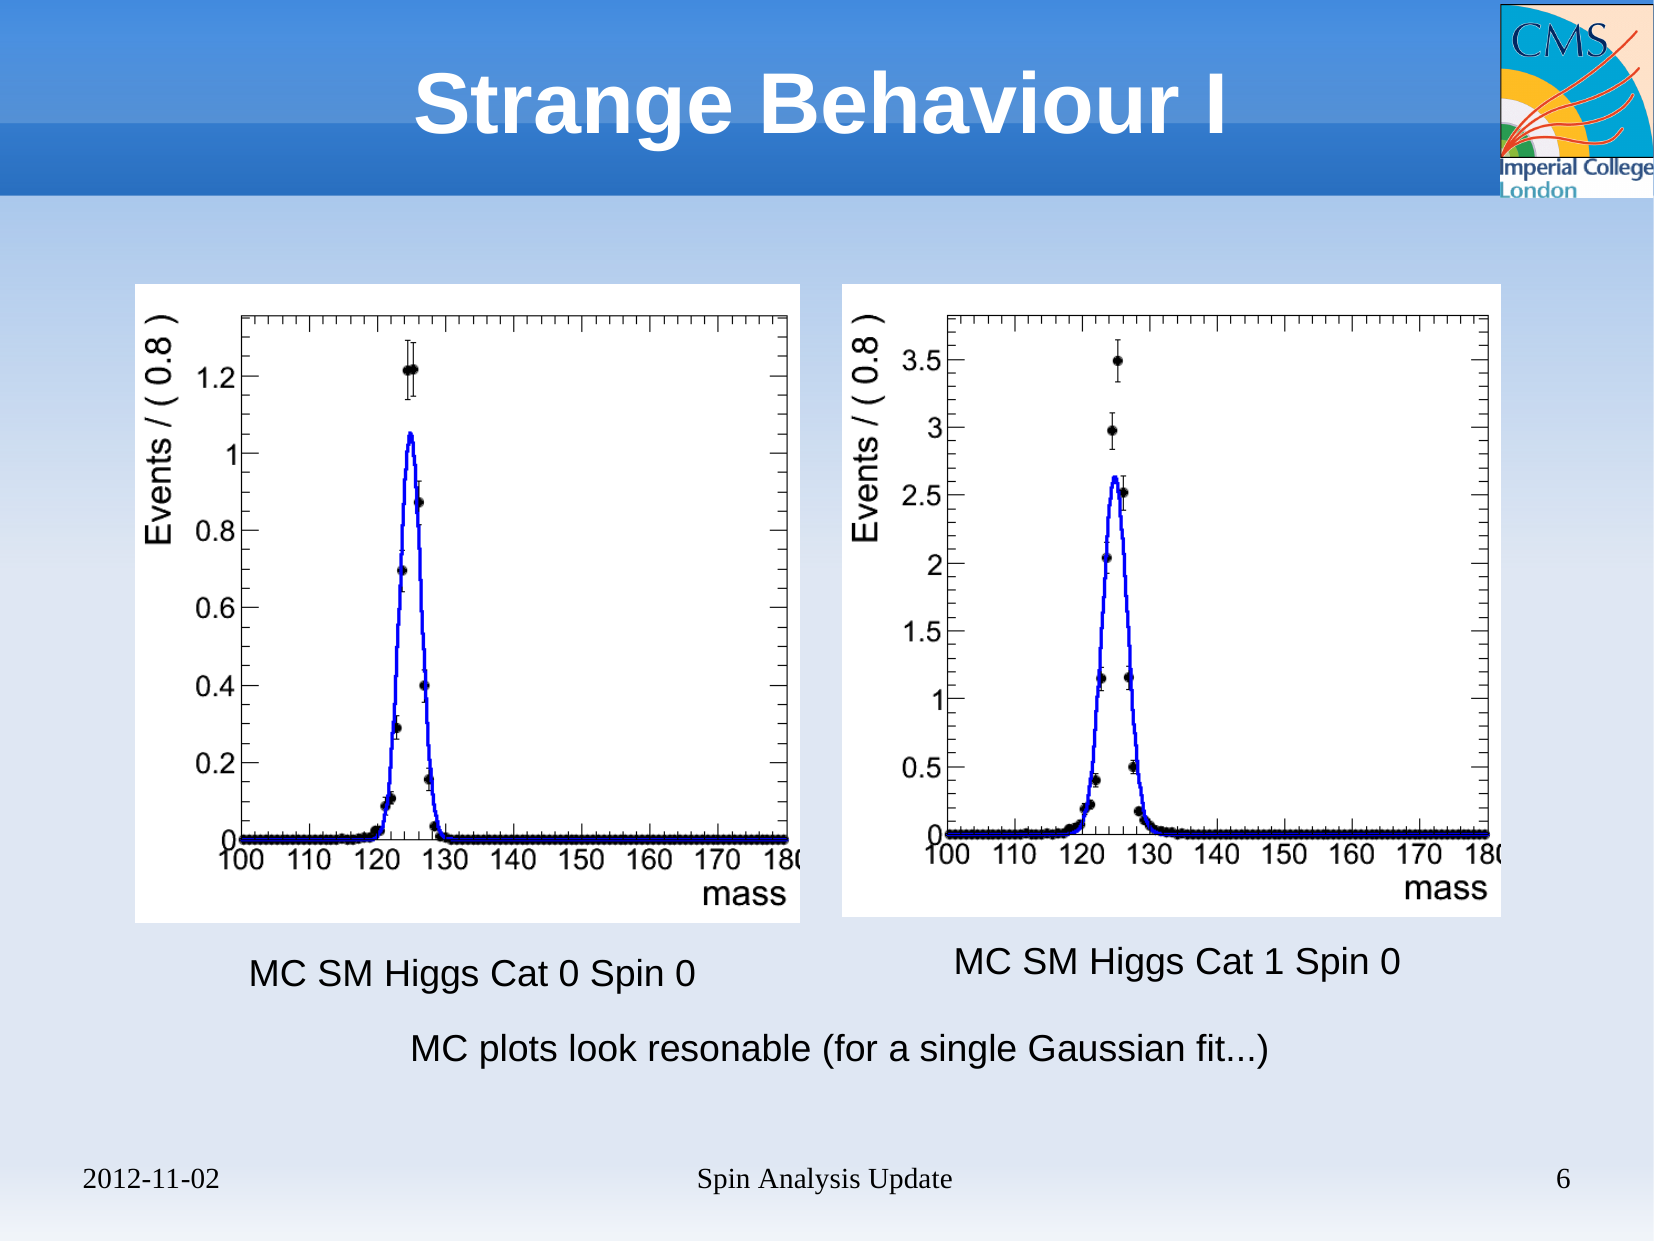

# Strange Behaviour I
MC SM Higgs Cat 1 Spin 0
MC SM Higgs Cat 0 Spin 0
MC plots look resonable (for a single Gaussian fit...)
2012-11-02
Spin Analysis Update
6